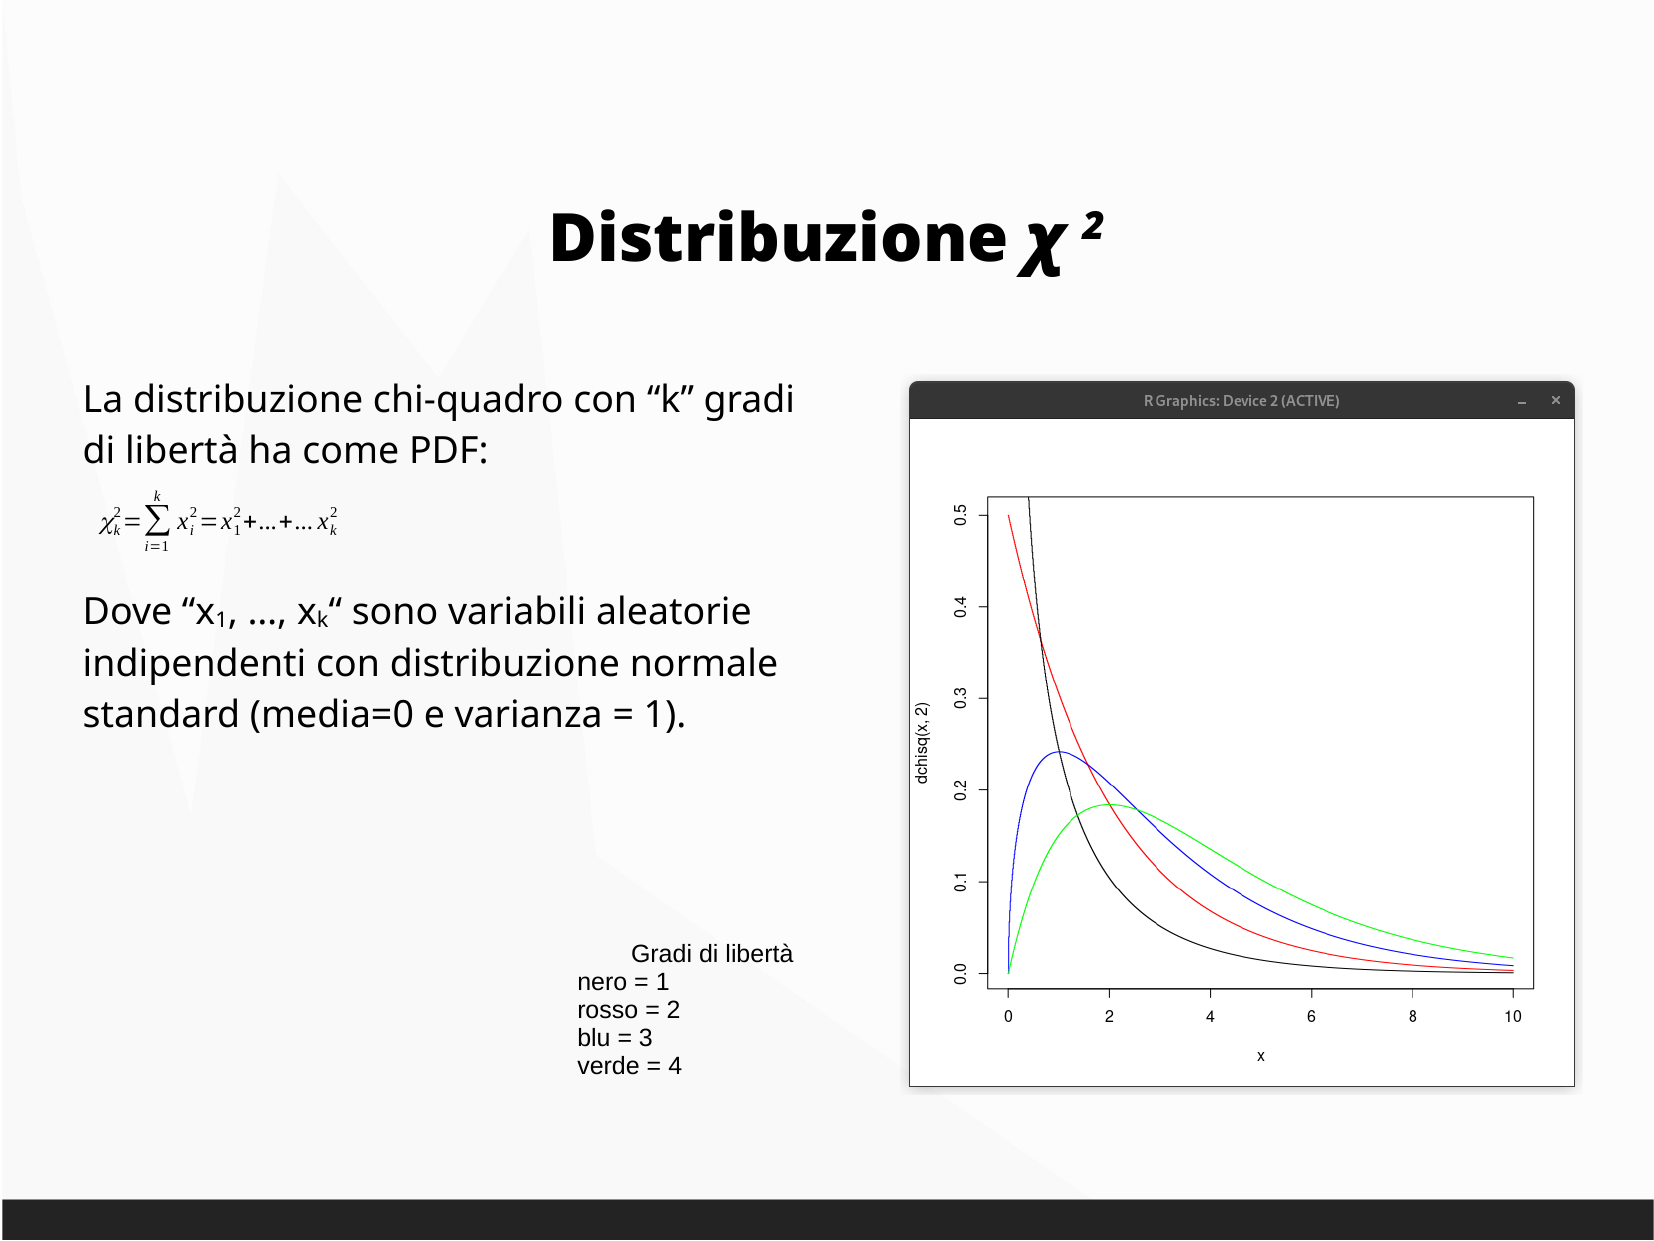

# Distribuzione χ 2
La distribuzione chi-quadro con “k” gradi di libertà ha come PDF:
Dove “x1, …, xk“ sono variabili aleatorie indipendenti con distribuzione normale standard (media=0 e varianza = 1).
Gradi di libertà
nero = 1
rosso = 2
blu = 3
verde = 4